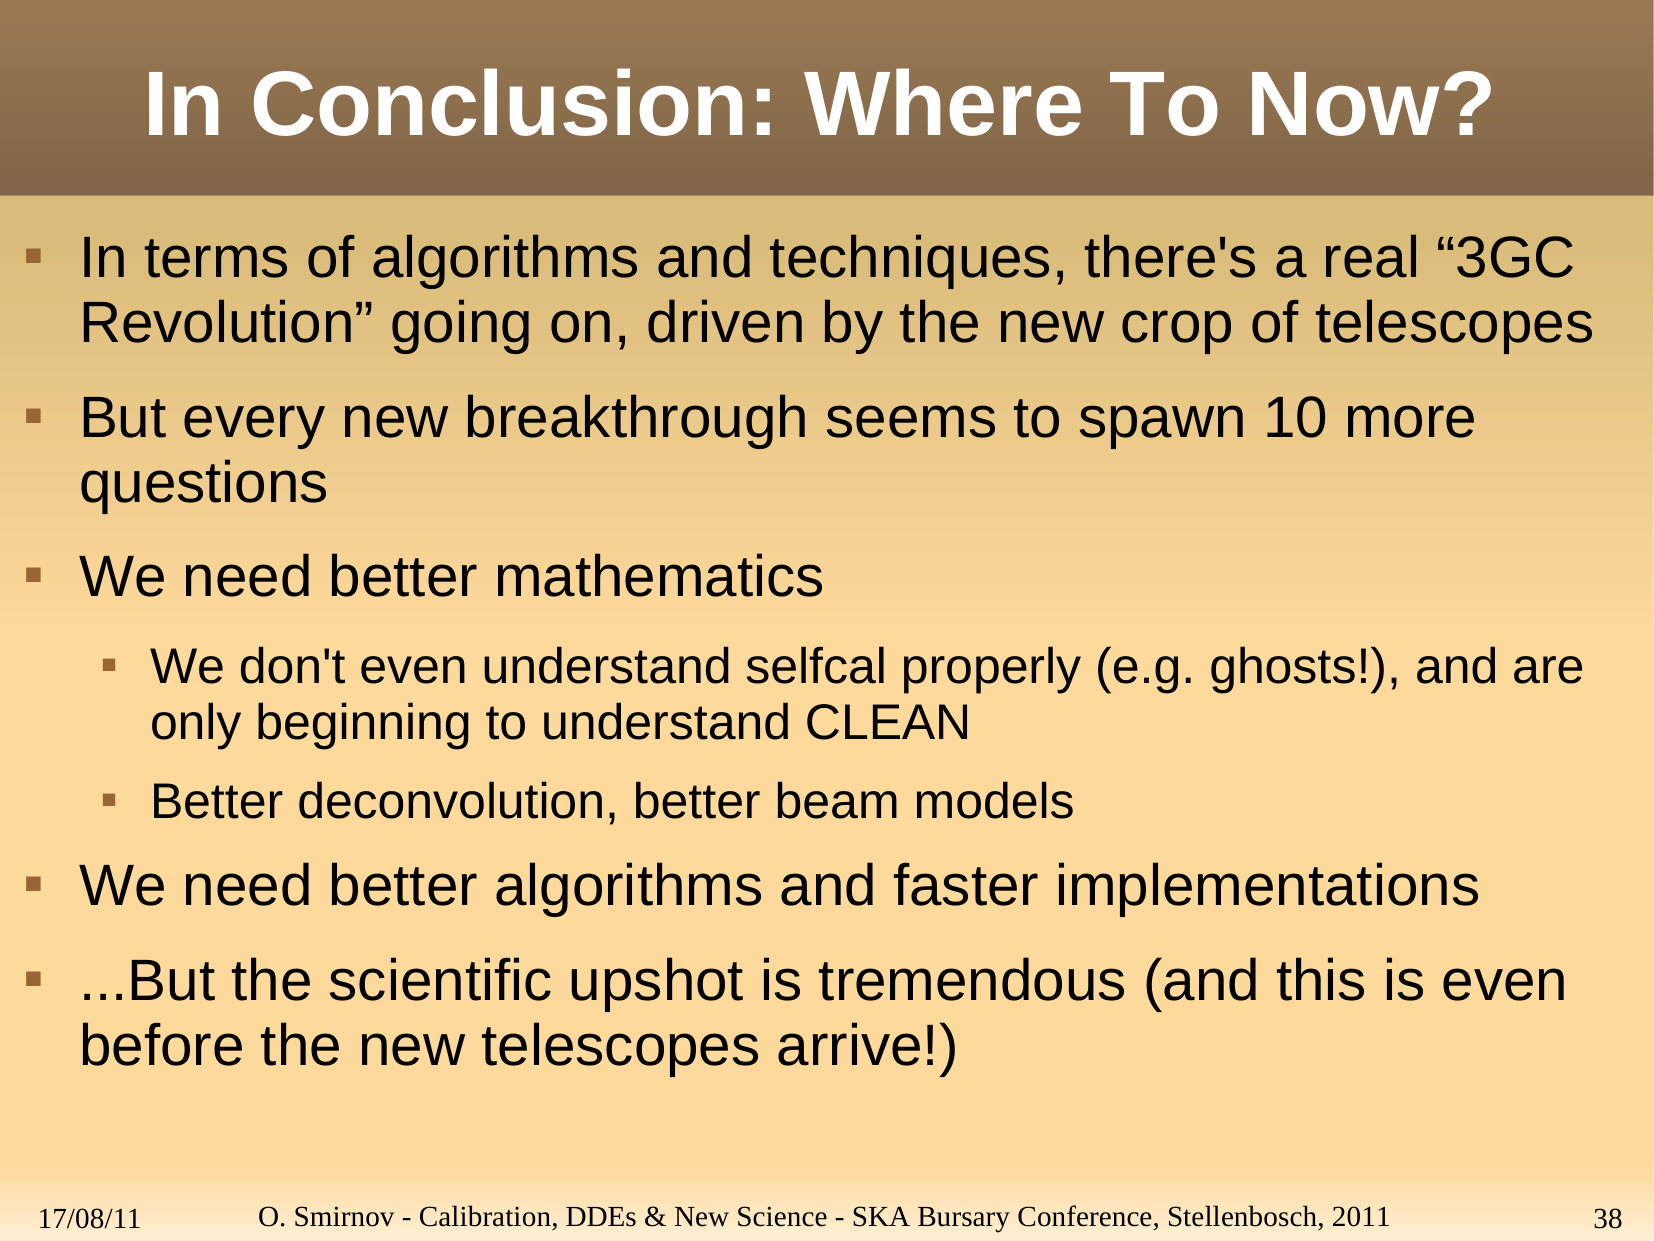

# In Conclusion: Where To Now?
In terms of algorithms and techniques, there's a real “3GC Revolution” going on, driven by the new crop of telescopes
But every new breakthrough seems to spawn 10 more questions
We need better mathematics
We don't even understand selfcal properly (e.g. ghosts!), and are only beginning to understand CLEAN
Better deconvolution, better beam models
We need better algorithms and faster implementations
...But the scientific upshot is tremendous (and this is even before the new telescopes arrive!)
O. Smirnov - Calibration, DDEs & New Science - SKA Bursary Conference, Stellenbosch, 2011
17/08/11
38